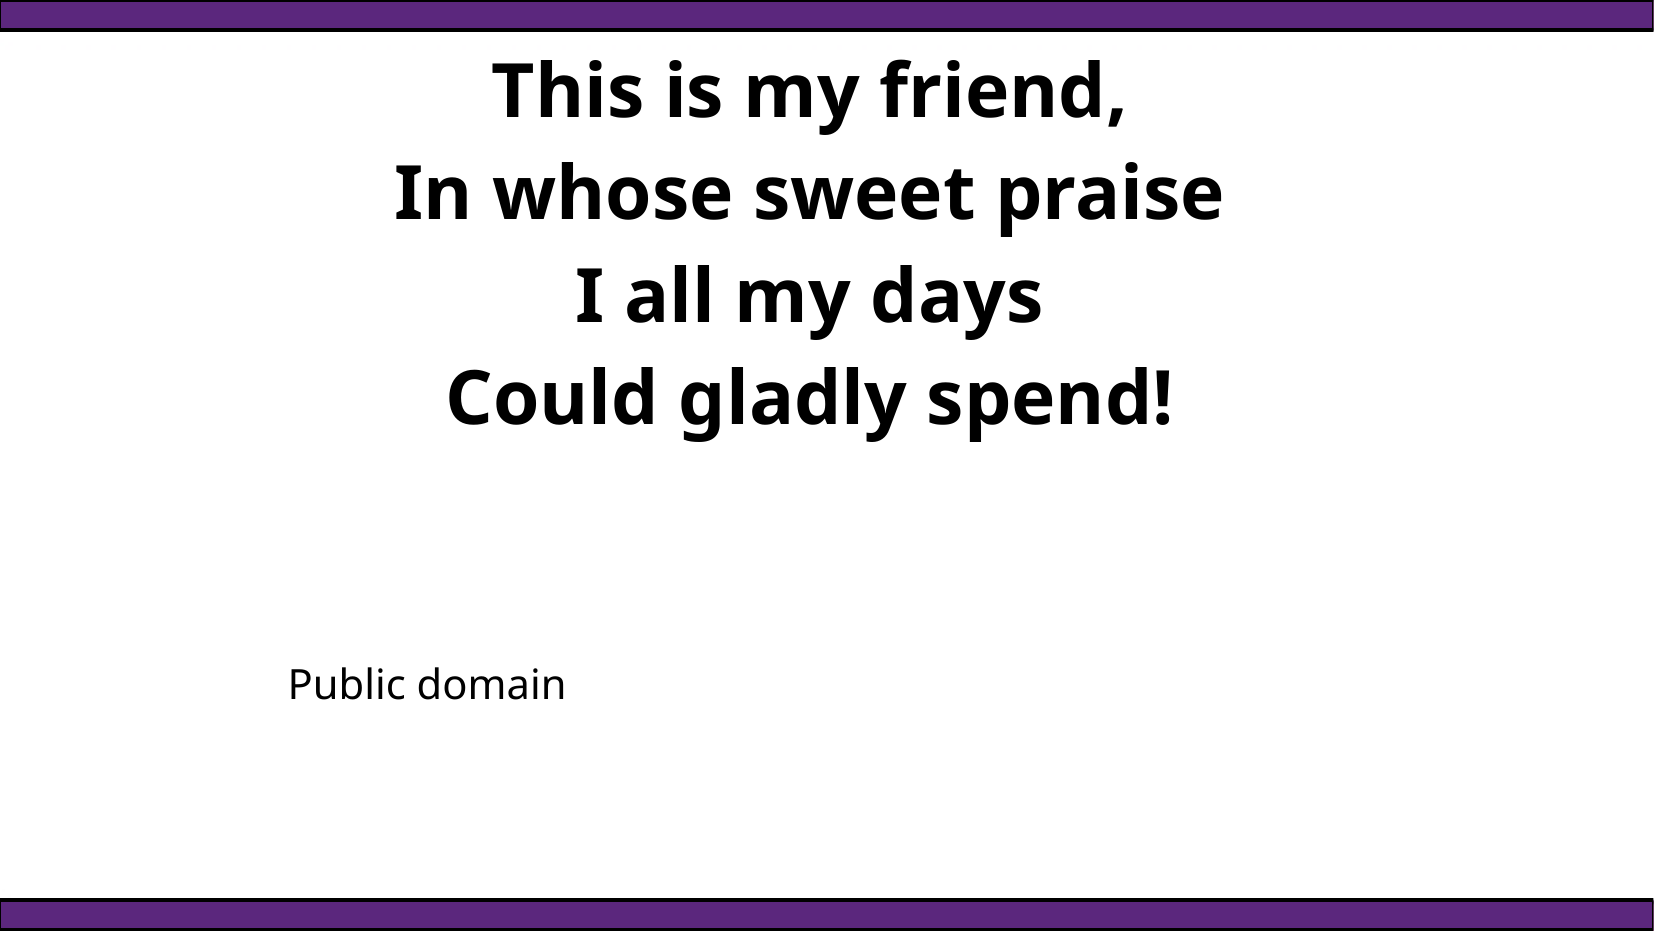

This is my friend,
In whose sweet praise
I all my days
Could gladly spend!
 Public domain